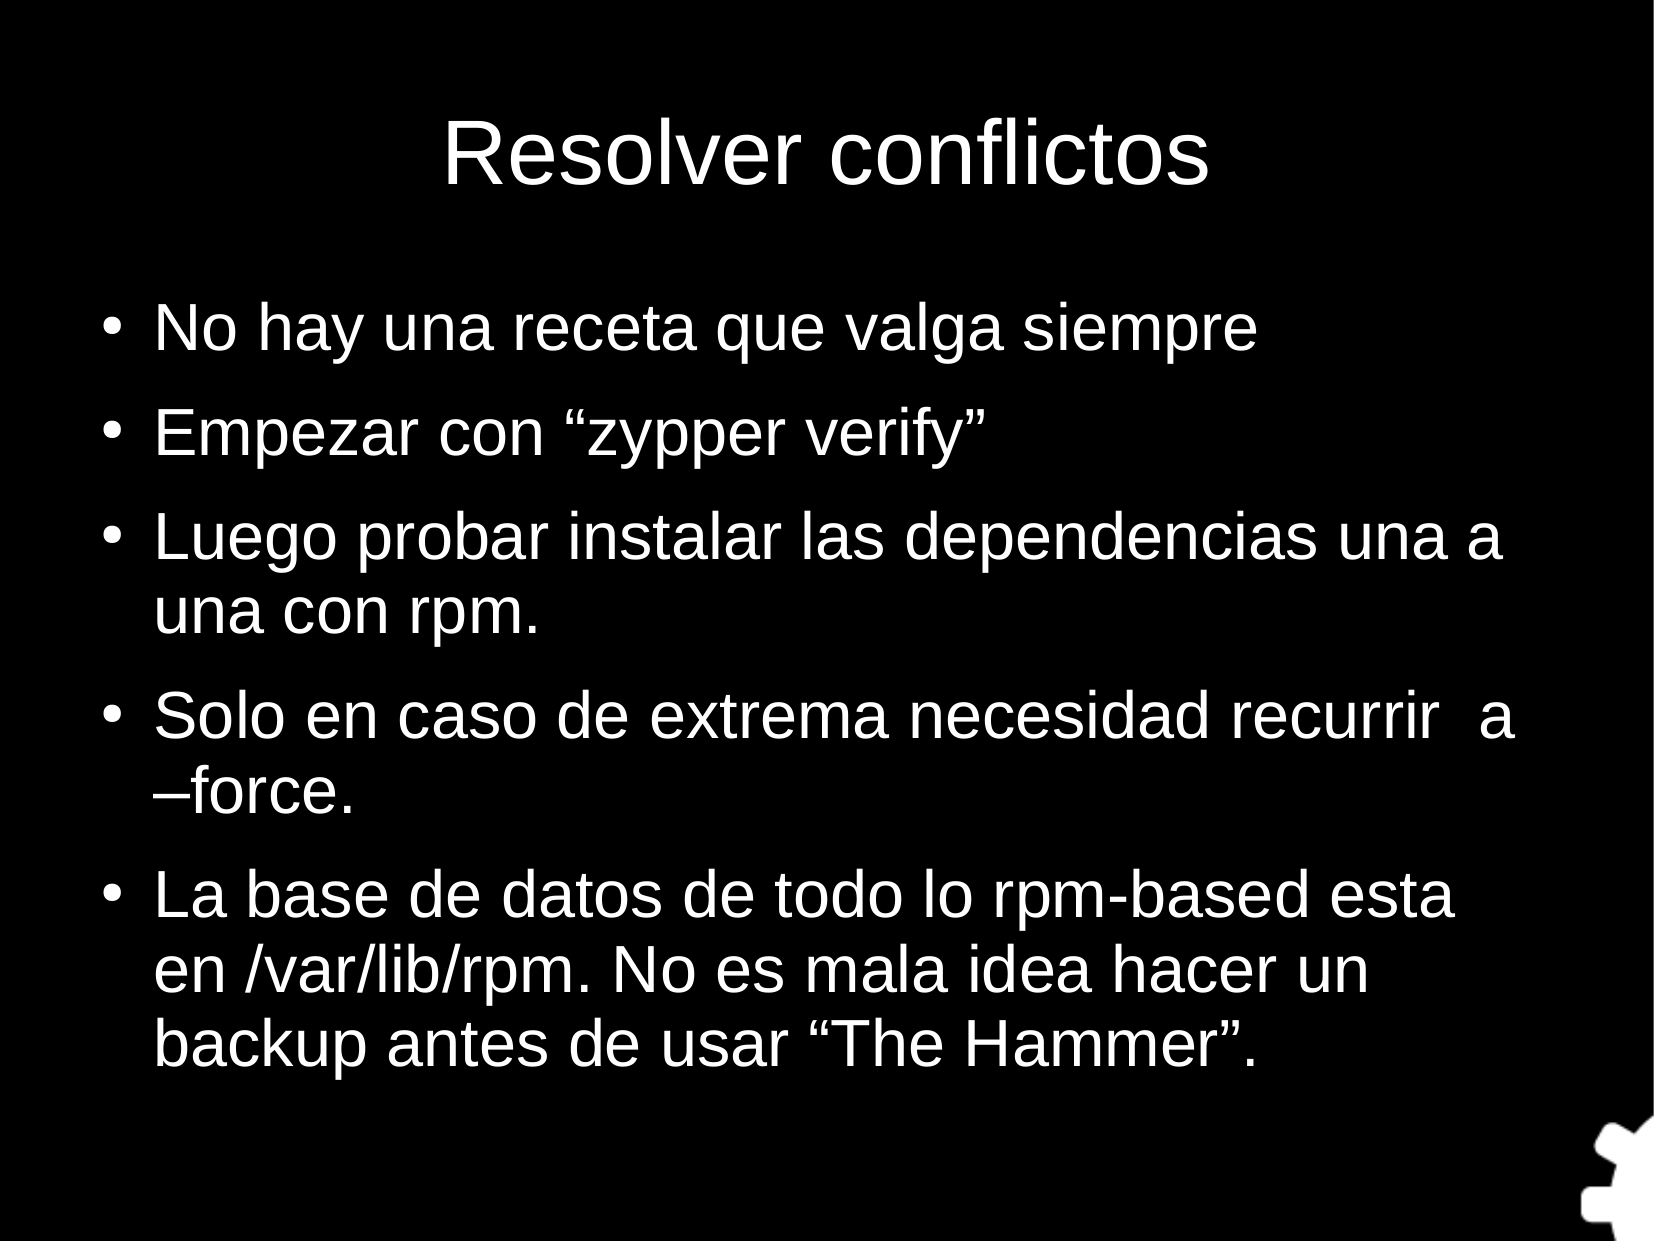

# Resolver conflictos
No hay una receta que valga siempre
Empezar con “zypper verify”
Luego probar instalar las dependencias una a una con rpm.
Solo en caso de extrema necesidad recurrir a –force.
La base de datos de todo lo rpm-based esta en /var/lib/rpm. No es mala idea hacer un backup antes de usar “The Hammer”.